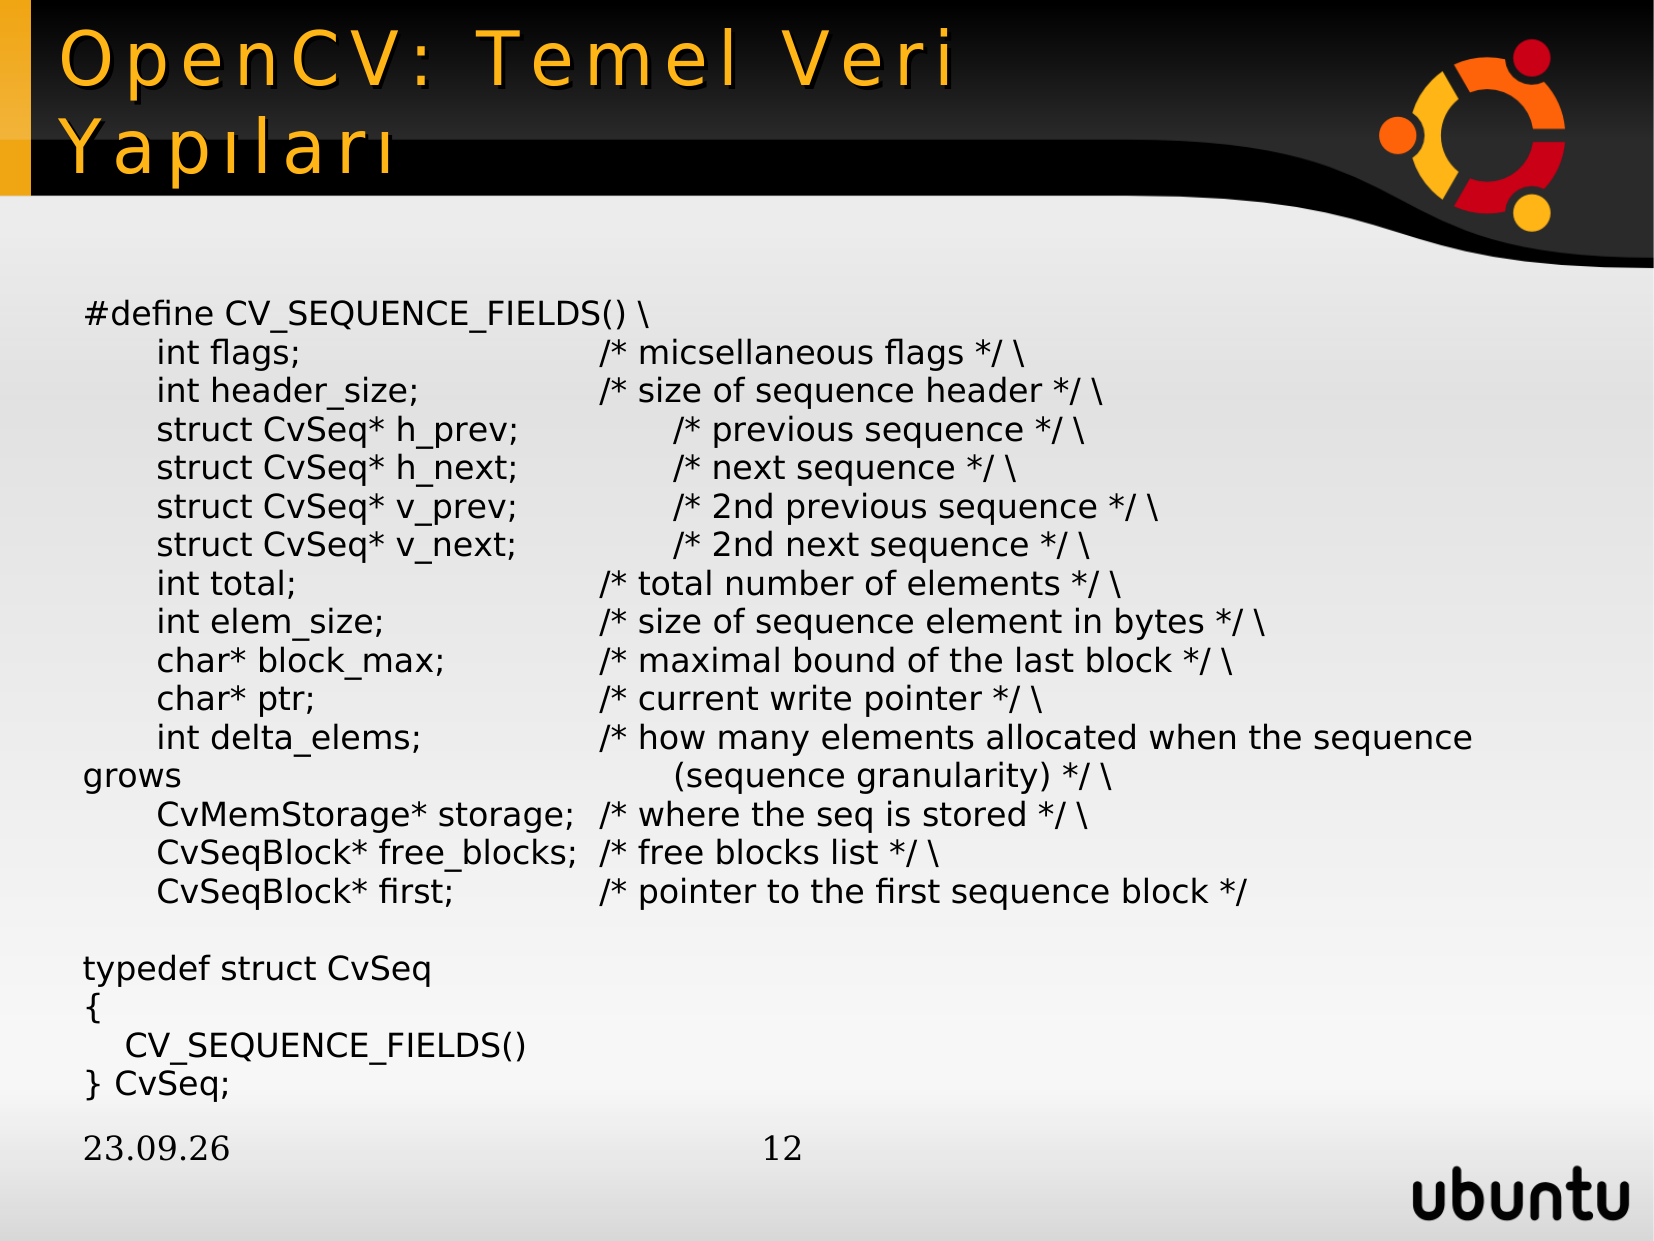

# OpenCV: Temel Veri Yapıları
#define CV_SEQUENCE_FIELDS() \
 	int flags; 				/* micsellaneous flags */ \
 	int header_size; 			/* size of sequence header */ \
 	struct CvSeq* h_prev; 		/* previous sequence */ \
 	struct CvSeq* h_next; 		/* next sequence */ \
 	struct CvSeq* v_prev; 		/* 2nd previous sequence */ \
 	struct CvSeq* v_next; 		/* 2nd next sequence */ \
 	int total; 				/* total number of elements */ \
 	int elem_size;			/* size of sequence element in bytes */ \
 	char* block_max;			/* maximal bound of the last block */ \
 	char* ptr; 				/* current write pointer */ \
 	int delta_elems;	 		/* how many elements allocated when the sequence grows 							(sequence granularity) */ \
 	CvMemStorage* storage; 	/* where the seq is stored */ \
 	CvSeqBlock* free_blocks; 	/* free blocks list */ \
 	CvSeqBlock* first; 		/* pointer to the first sequence block */
typedef struct CvSeq
{
 CV_SEQUENCE_FIELDS()
} CvSeq;
12